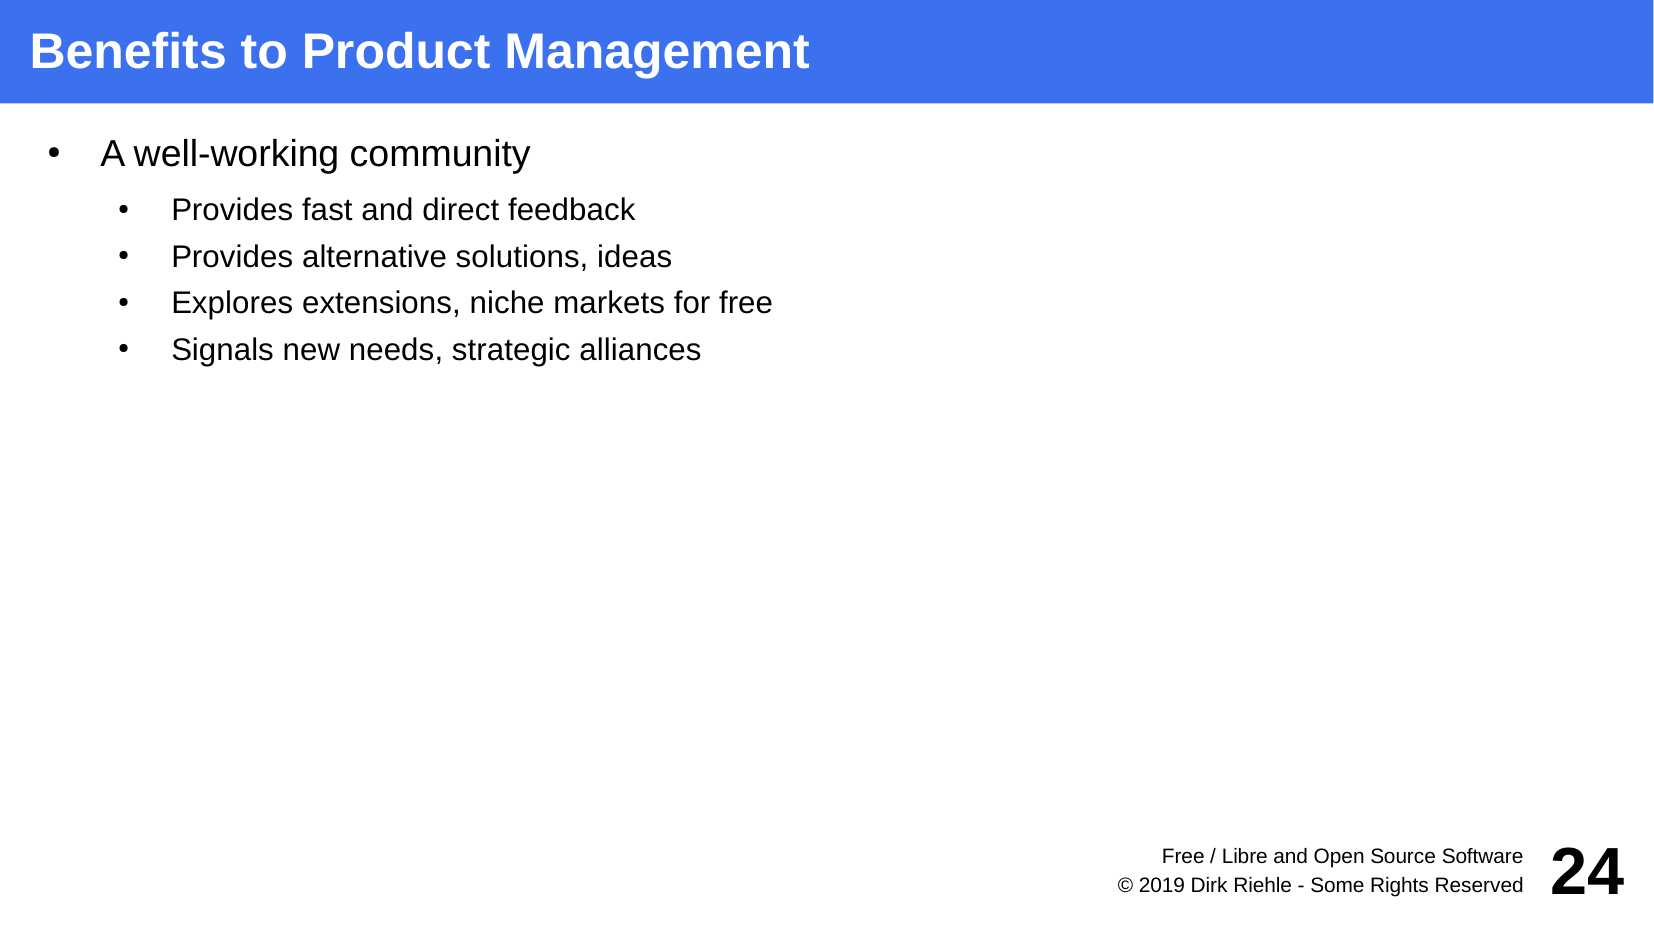

# Benefits to Product Management
A well-working community
Provides fast and direct feedback
Provides alternative solutions, ideas
Explores extensions, niche markets for free
Signals new needs, strategic alliances
Free / Libre and Open Source Software
24
© 2019 Dirk Riehle - Some Rights Reserved